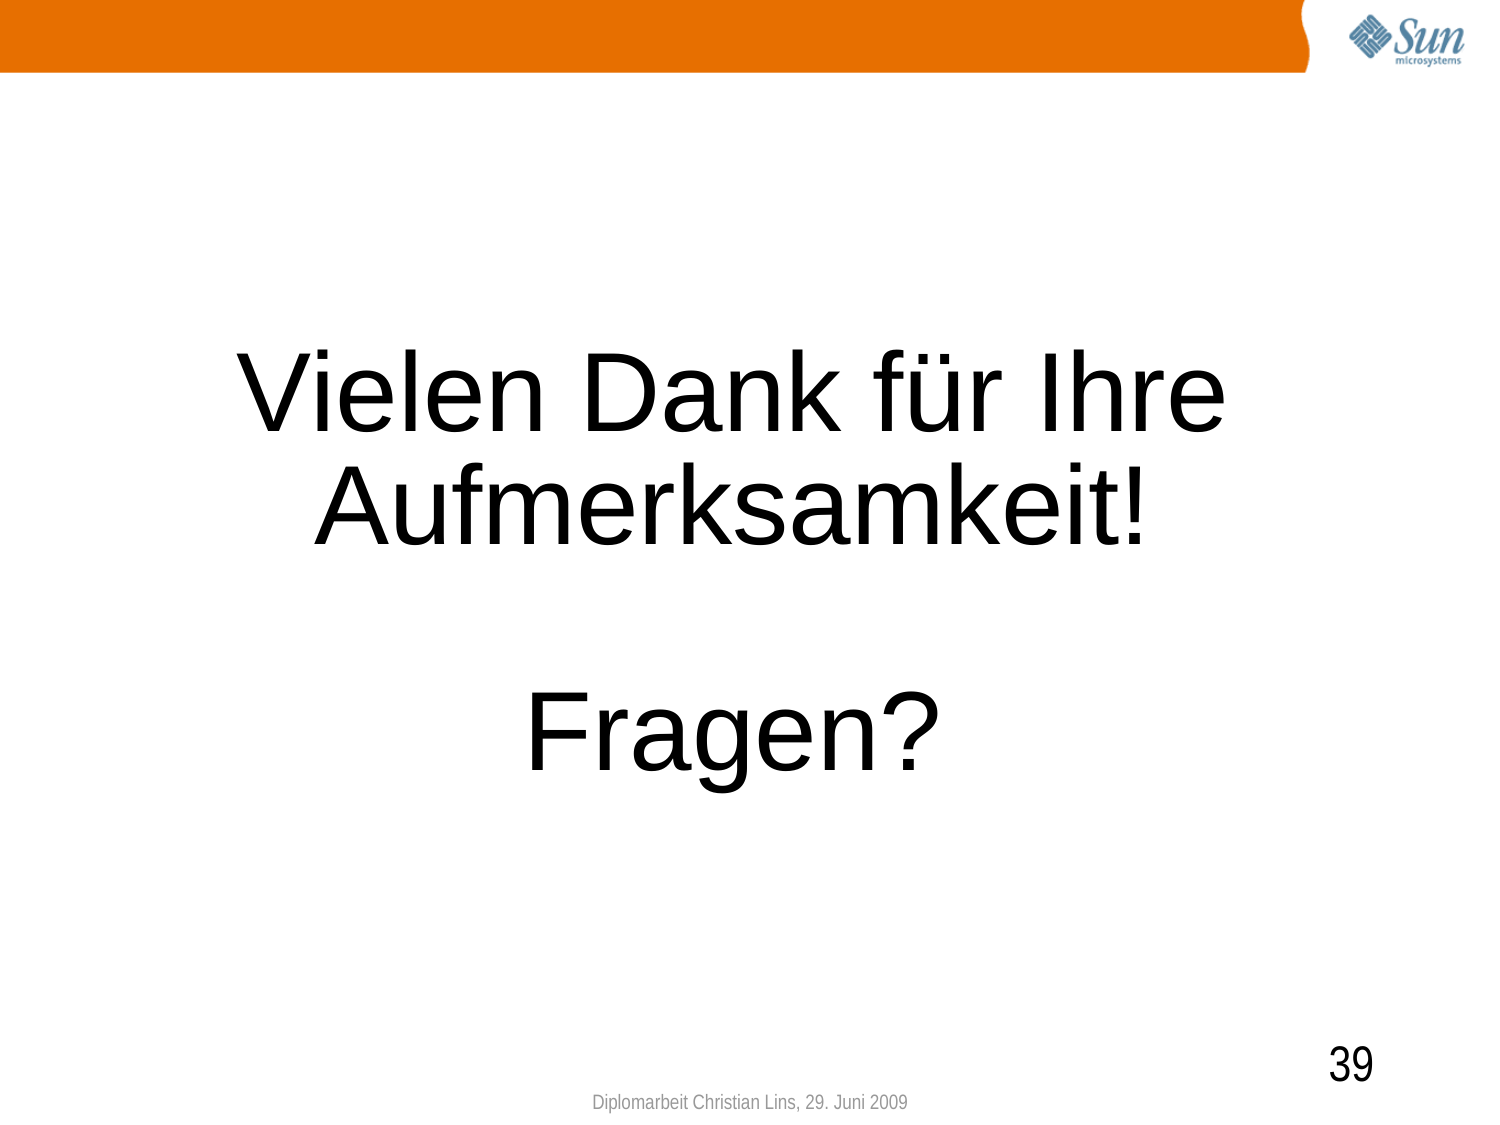

Vielen Dank für Ihre Aufmerksamkeit!
Fragen?
#